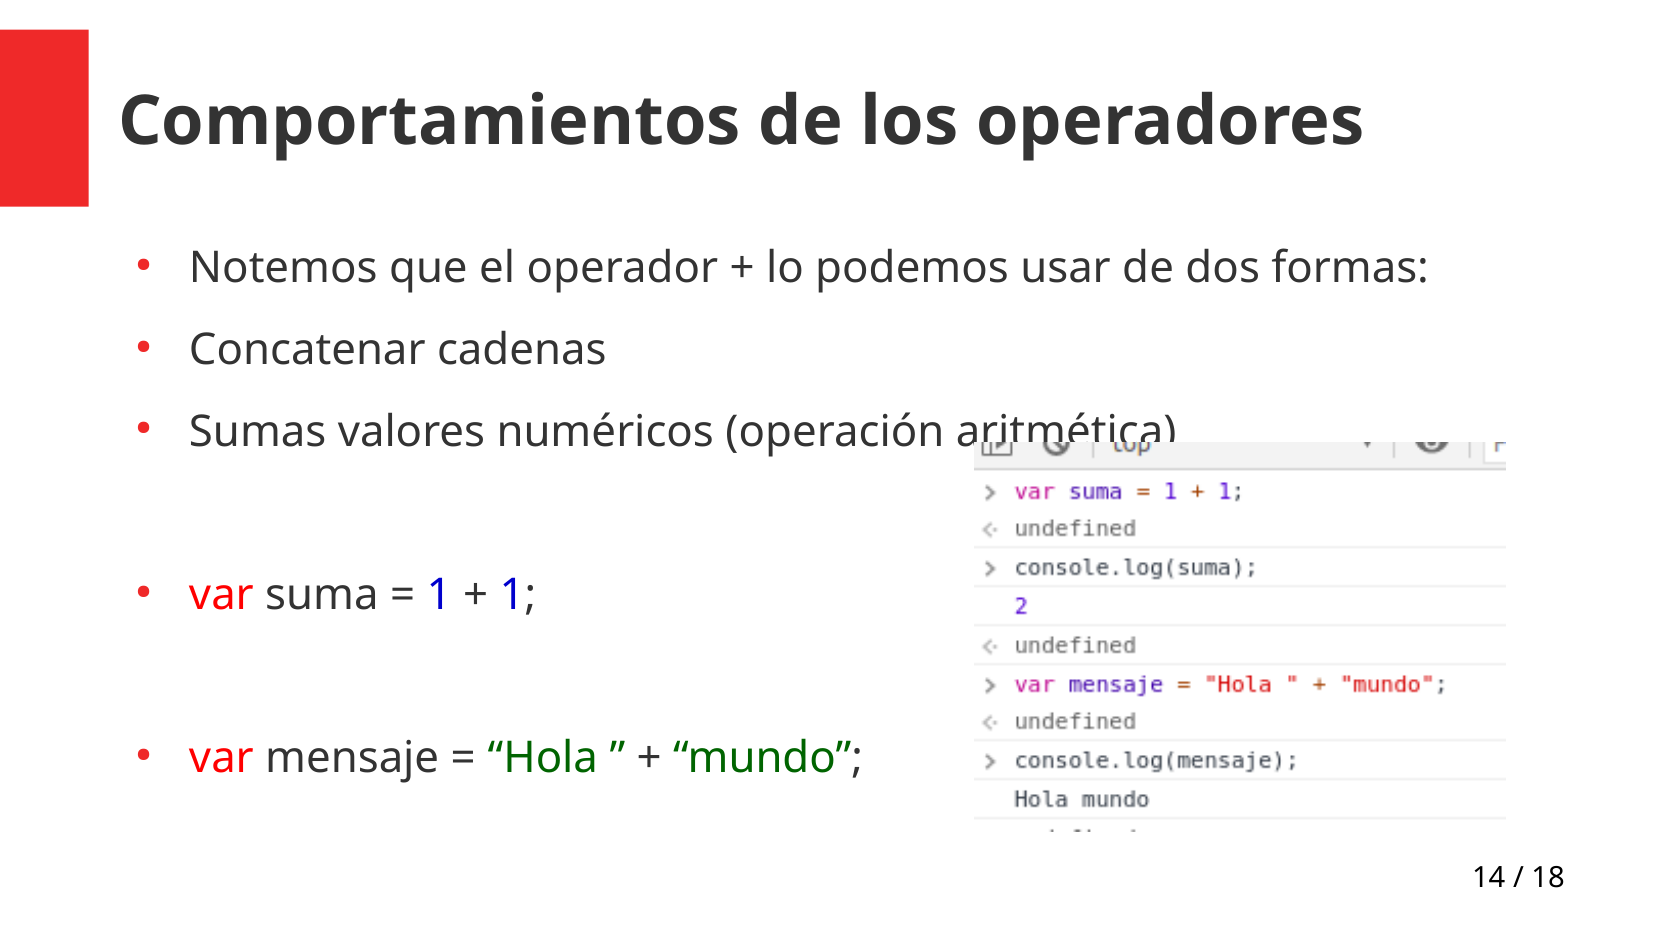

# Comportamientos de los operadores
Notemos que el operador + lo podemos usar de dos formas:
Concatenar cadenas
Sumas valores numéricos (operación aritmética)
var suma = 1 + 1;
var mensaje = “Hola ” + “mundo”;
14